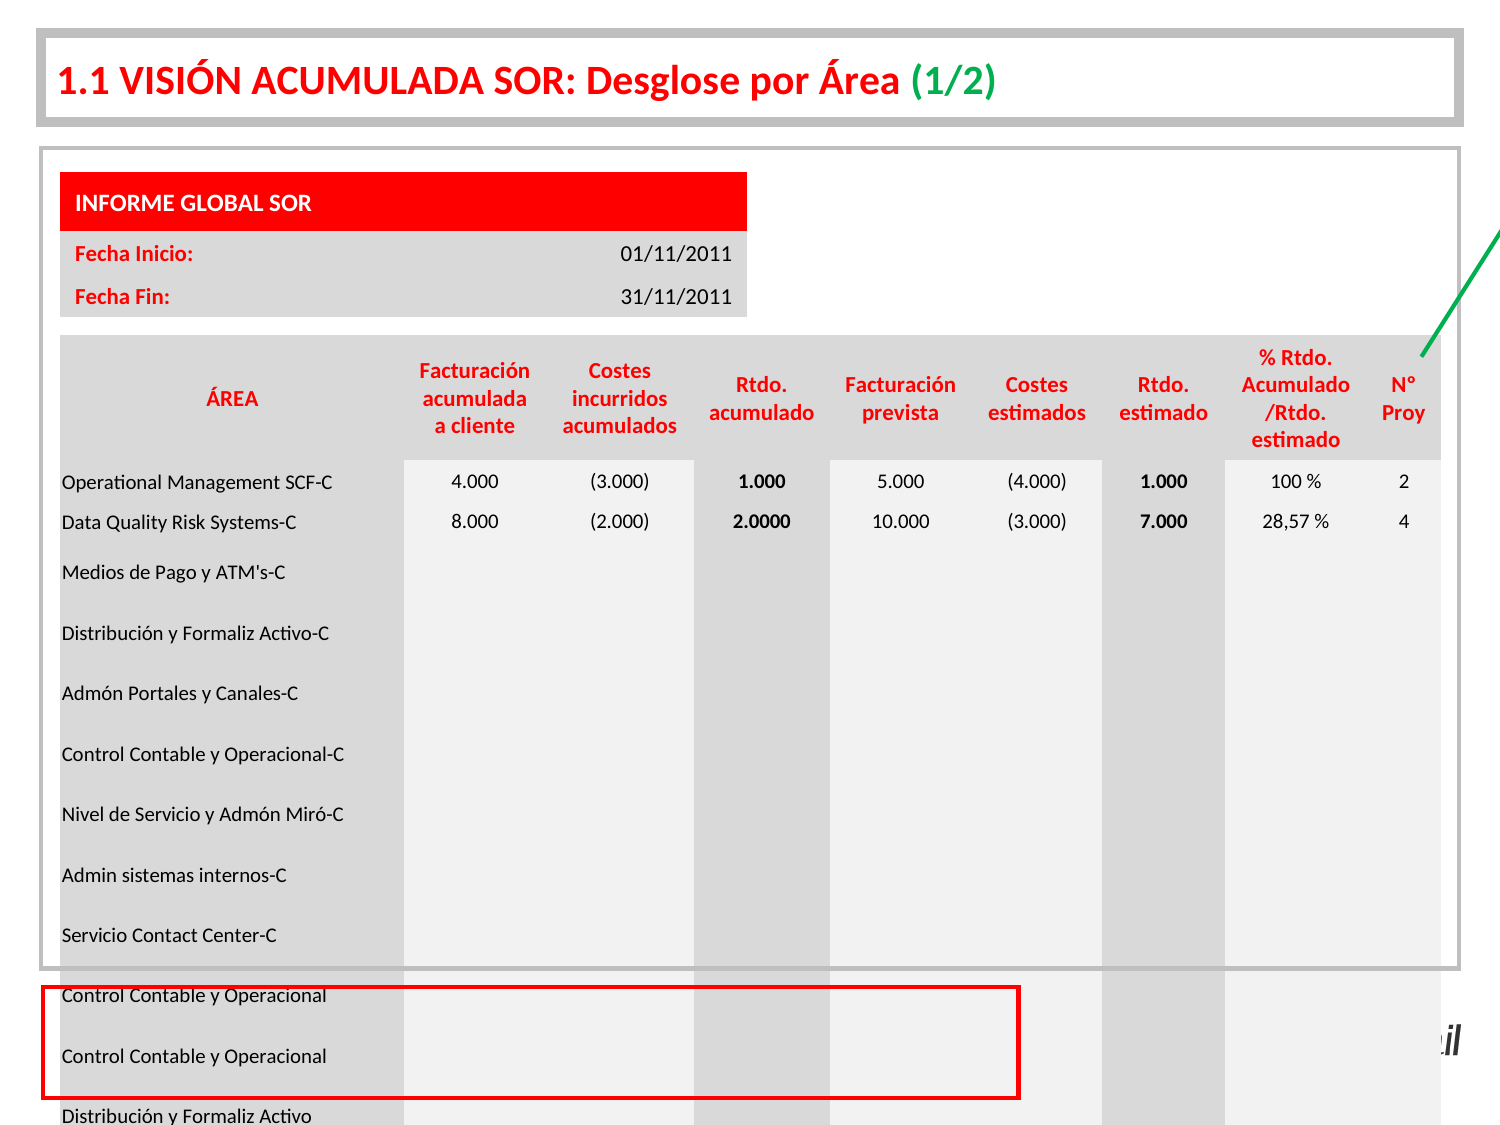

1.1 VISIÓN ACUMULADA SOR: Desglose por Área (1/2)
Nº de Proyectos en cada Área contemplados en el informe
| INFORME GLOBAL SOR | |
| --- | --- |
| Fecha Inicio: | 01/11/2011 |
| Fecha Fin: | 31/11/2011 |
| ÁREA | Facturación acumulada a cliente | Costes incurridos acumulados | Rtdo. acumulado | Facturación prevista | Costes estimados | Rtdo. estimado | % Rtdo. Acumulado /Rtdo. estimado | Nº Proy |
| --- | --- | --- | --- | --- | --- | --- | --- | --- |
| Operational Management SCF-C | 4.000 | (3.000) | 1.000 | 5.000 | (4.000) | 1.000 | 100 % | 2 |
| Data Quality Risk Systems-C | 8.000 | (2.000) | 2.0000 | 10.000 | (3.000) | 7.000 | 28,57 % | 4 |
| Medios de Pago y ATM's-C | | | | | | | | |
| Distribución y Formaliz Activo-C | | | | | | | | |
| Admón Portales y Canales-C | | | | | | | | |
| Control Contable y Operacional-C | | | | | | | | |
| Nivel de Servicio y Admón Miró-C | | | | | | | | |
| Admin sistemas internos-C | | | | | | | | |
| Servicio Contact Center-C | | | | | | | | |
| Control Contable y Operacional | | | | | | | | |
| Control Contable y Operacional | | | | | | | | |
| Distribución y Formaliz Activo | | | | | | | | |